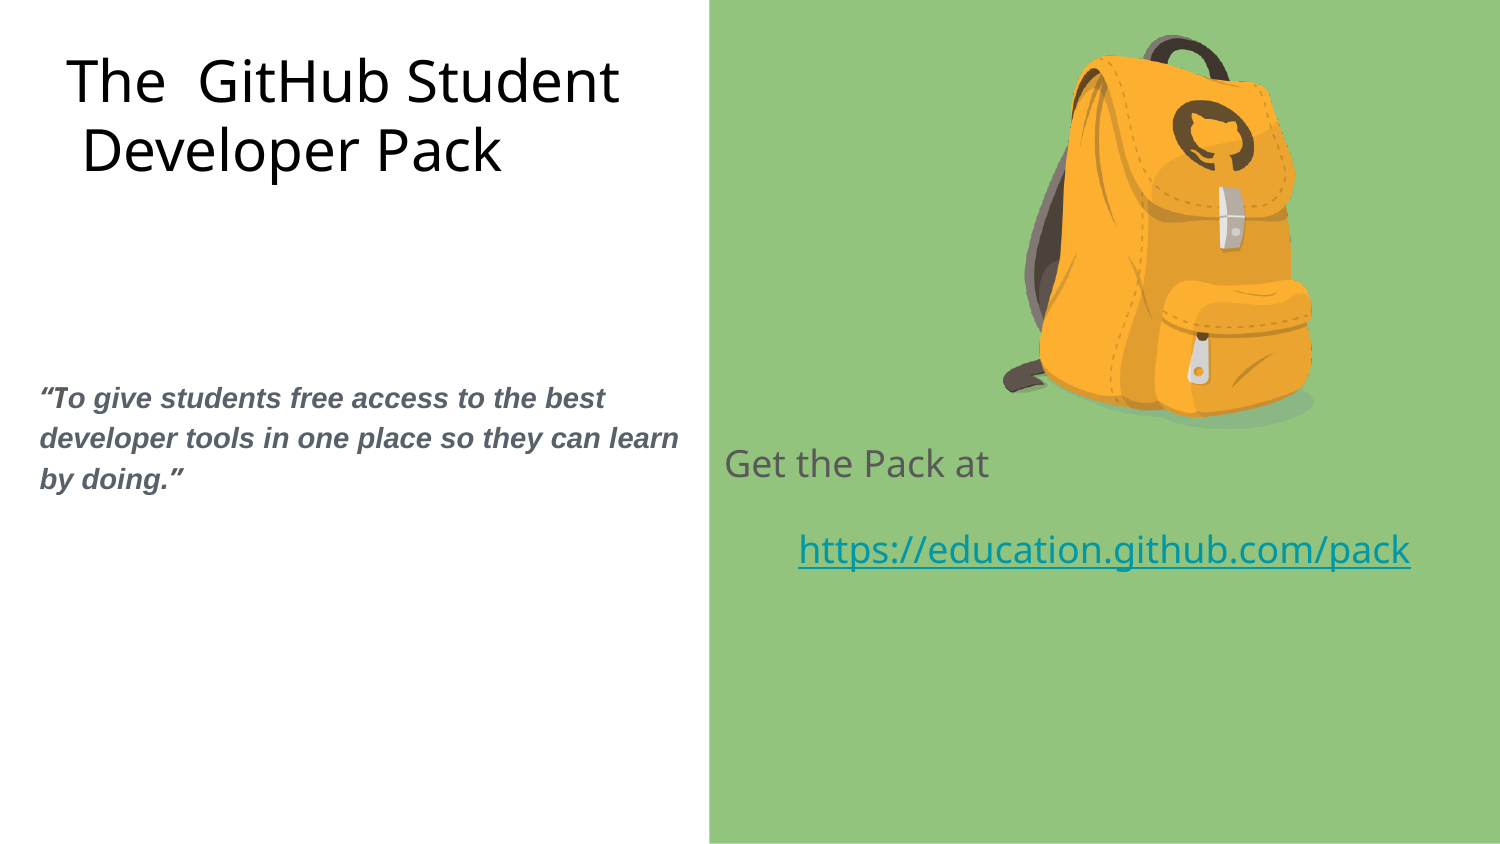

Get the Pack at
https://education.github.com/pack
# The GitHub Student Developer Pack
“To give students free access to the best developer tools in one place so they can learn by doing.”